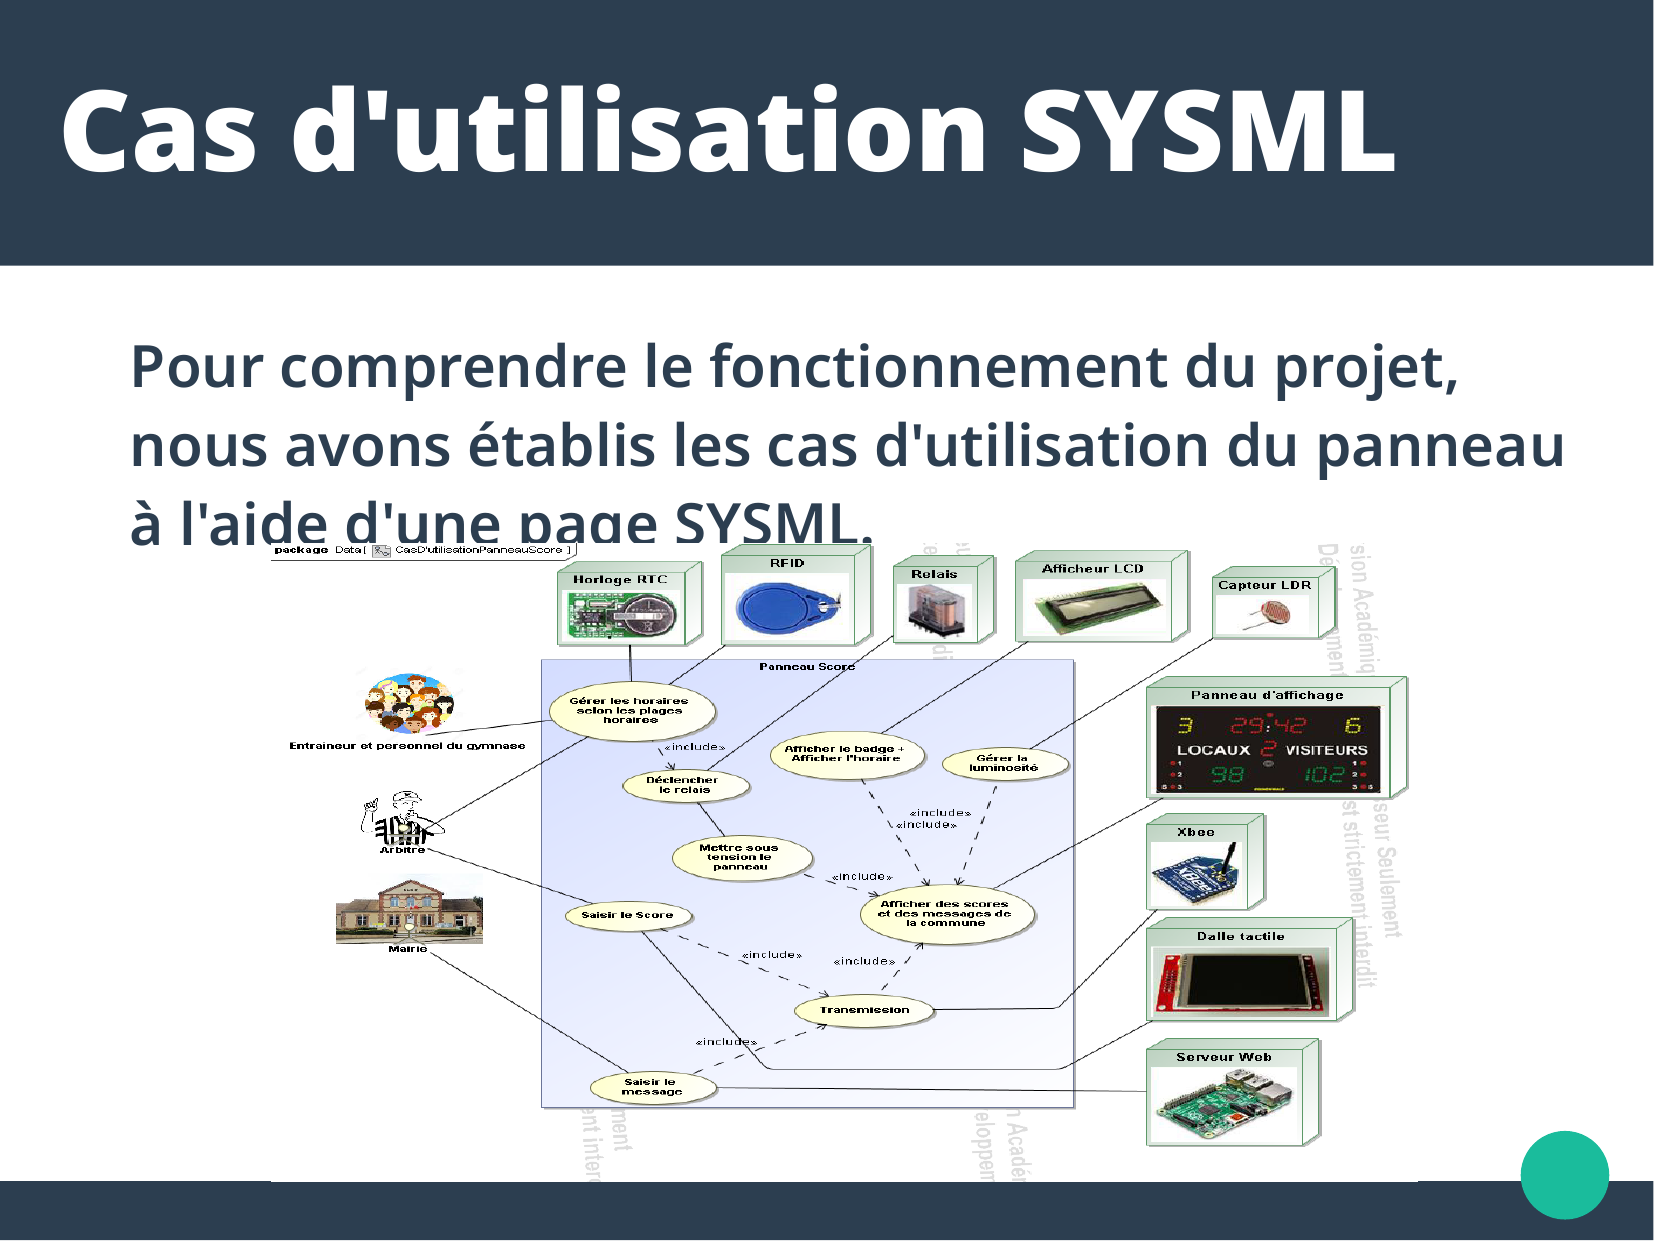

# Cas d'utilisation SYSML
Pour comprendre le fonctionnement du projet, nous avons établis les cas d'utilisation du panneau à l'aide d'une page SYSML.